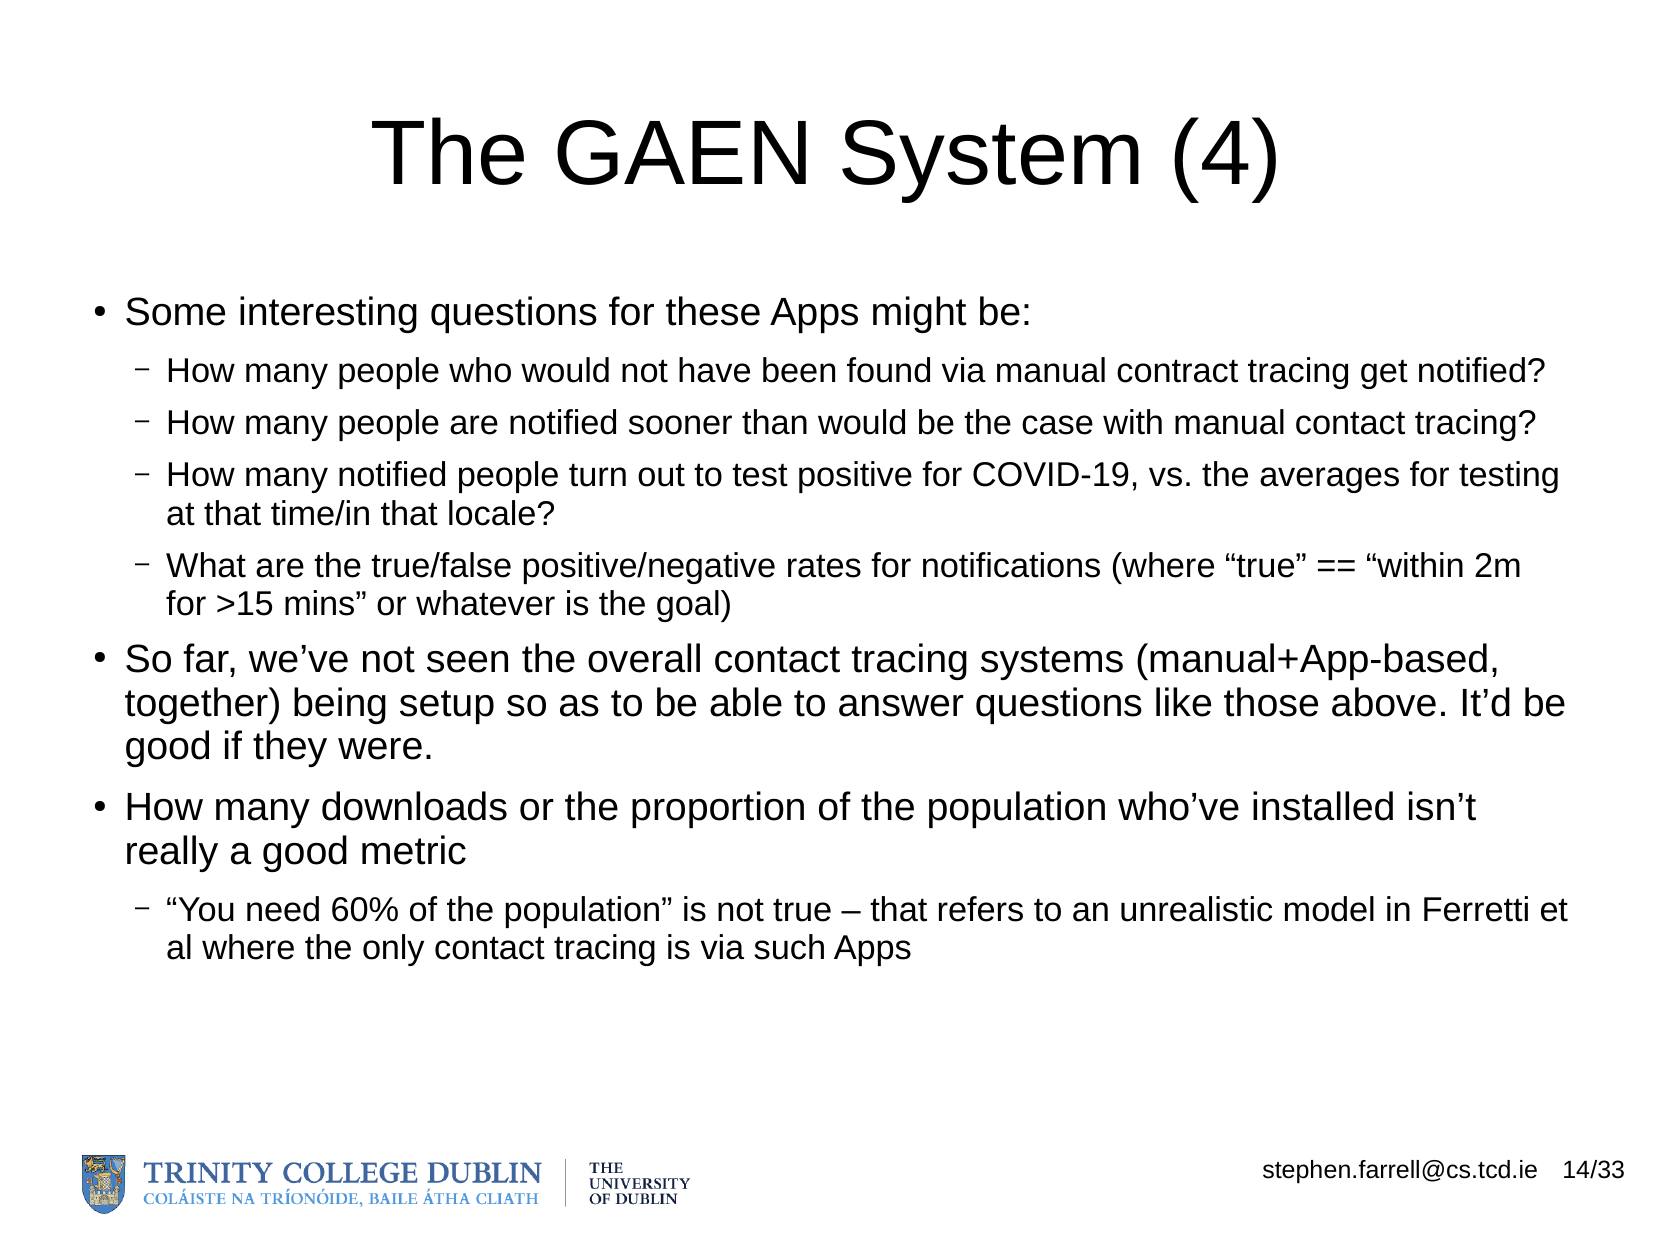

# The GAEN System (4)
Some interesting questions for these Apps might be:
How many people who would not have been found via manual contract tracing get notified?
How many people are notified sooner than would be the case with manual contact tracing?
How many notified people turn out to test positive for COVID-19, vs. the averages for testing at that time/in that locale?
What are the true/false positive/negative rates for notifications (where “true” == “within 2m for >15 mins” or whatever is the goal)
So far, we’ve not seen the overall contact tracing systems (manual+App-based, together) being setup so as to be able to answer questions like those above. It’d be good if they were.
How many downloads or the proportion of the population who’ve installed isn’t really a good metric
“You need 60% of the population” is not true – that refers to an unrealistic model in Ferretti et al where the only contact tracing is via such Apps